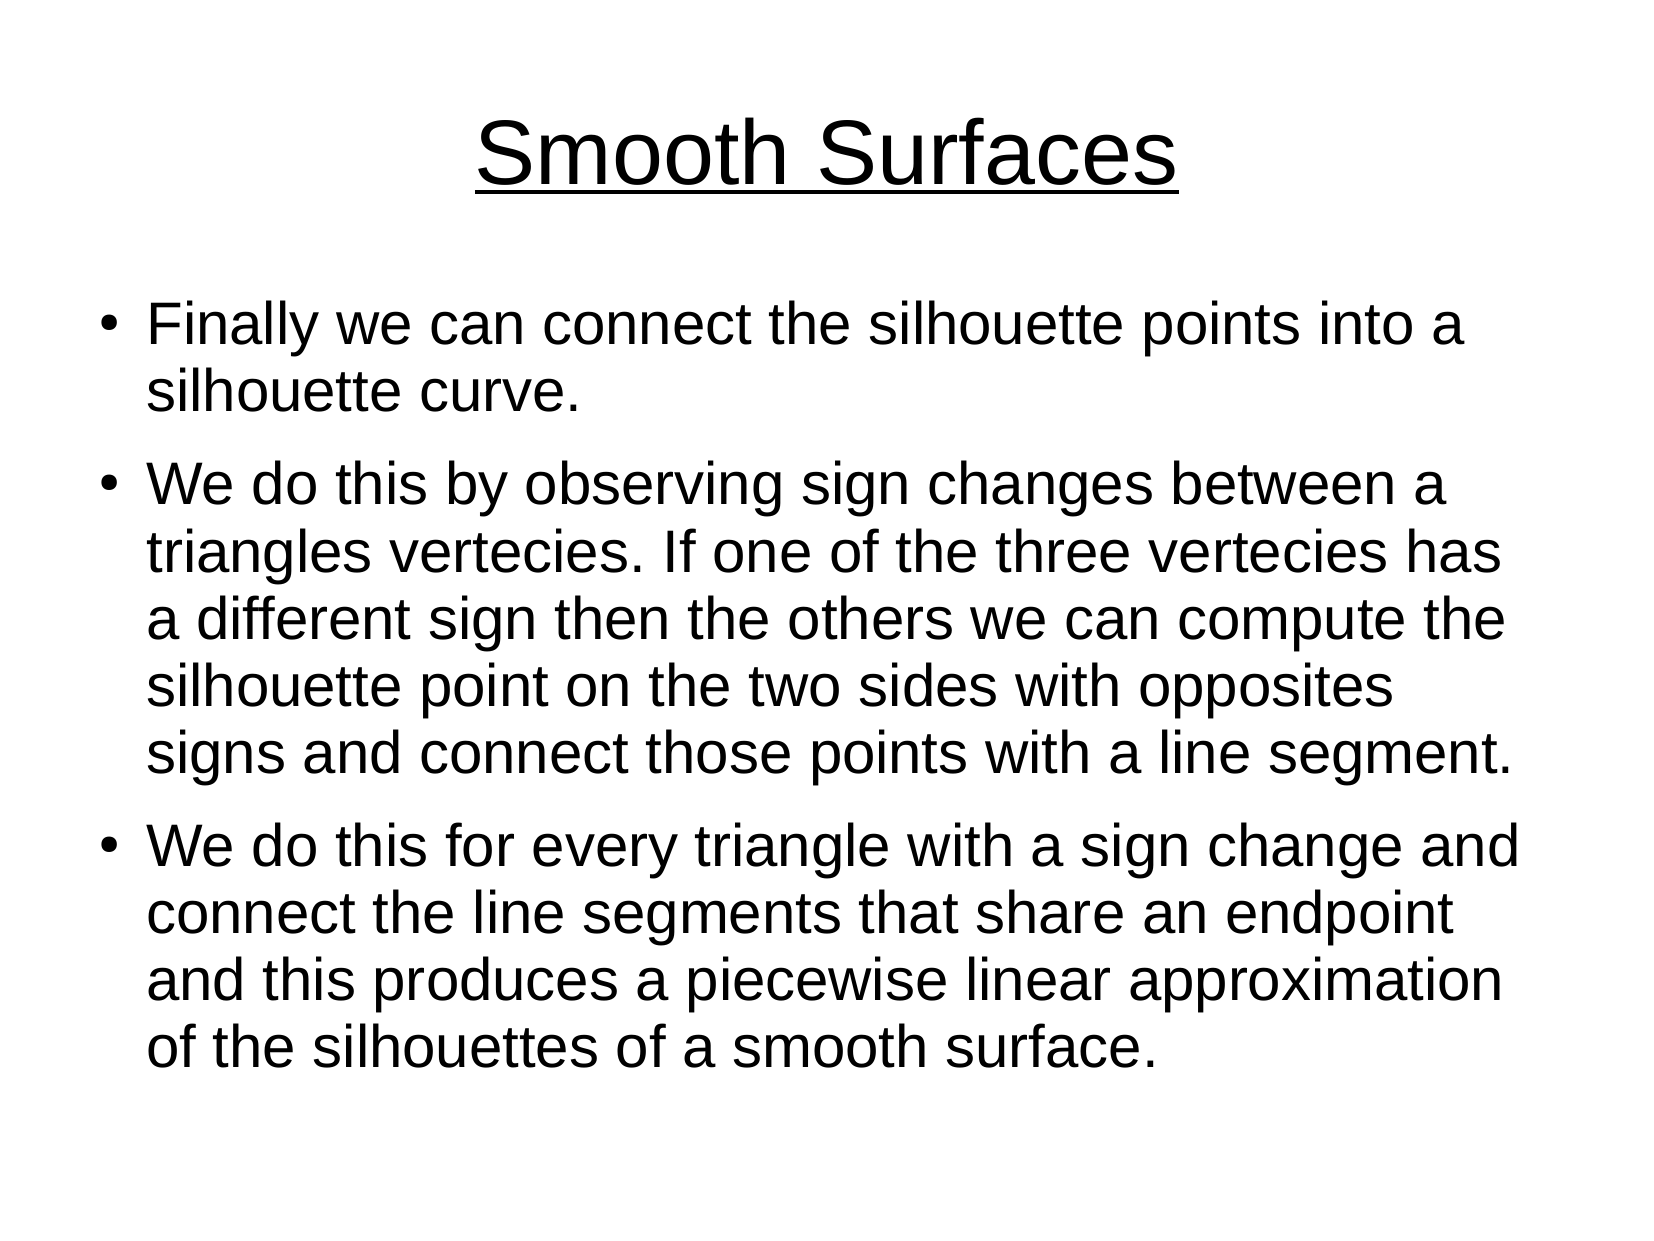

# Smooth Surfaces
Finally we can connect the silhouette points into a silhouette curve.
We do this by observing sign changes between a triangles vertecies. If one of the three vertecies has a different sign then the others we can compute the silhouette point on the two sides with opposites signs and connect those points with a line segment.
We do this for every triangle with a sign change and connect the line segments that share an endpoint and this produces a piecewise linear approximation of the silhouettes of a smooth surface.